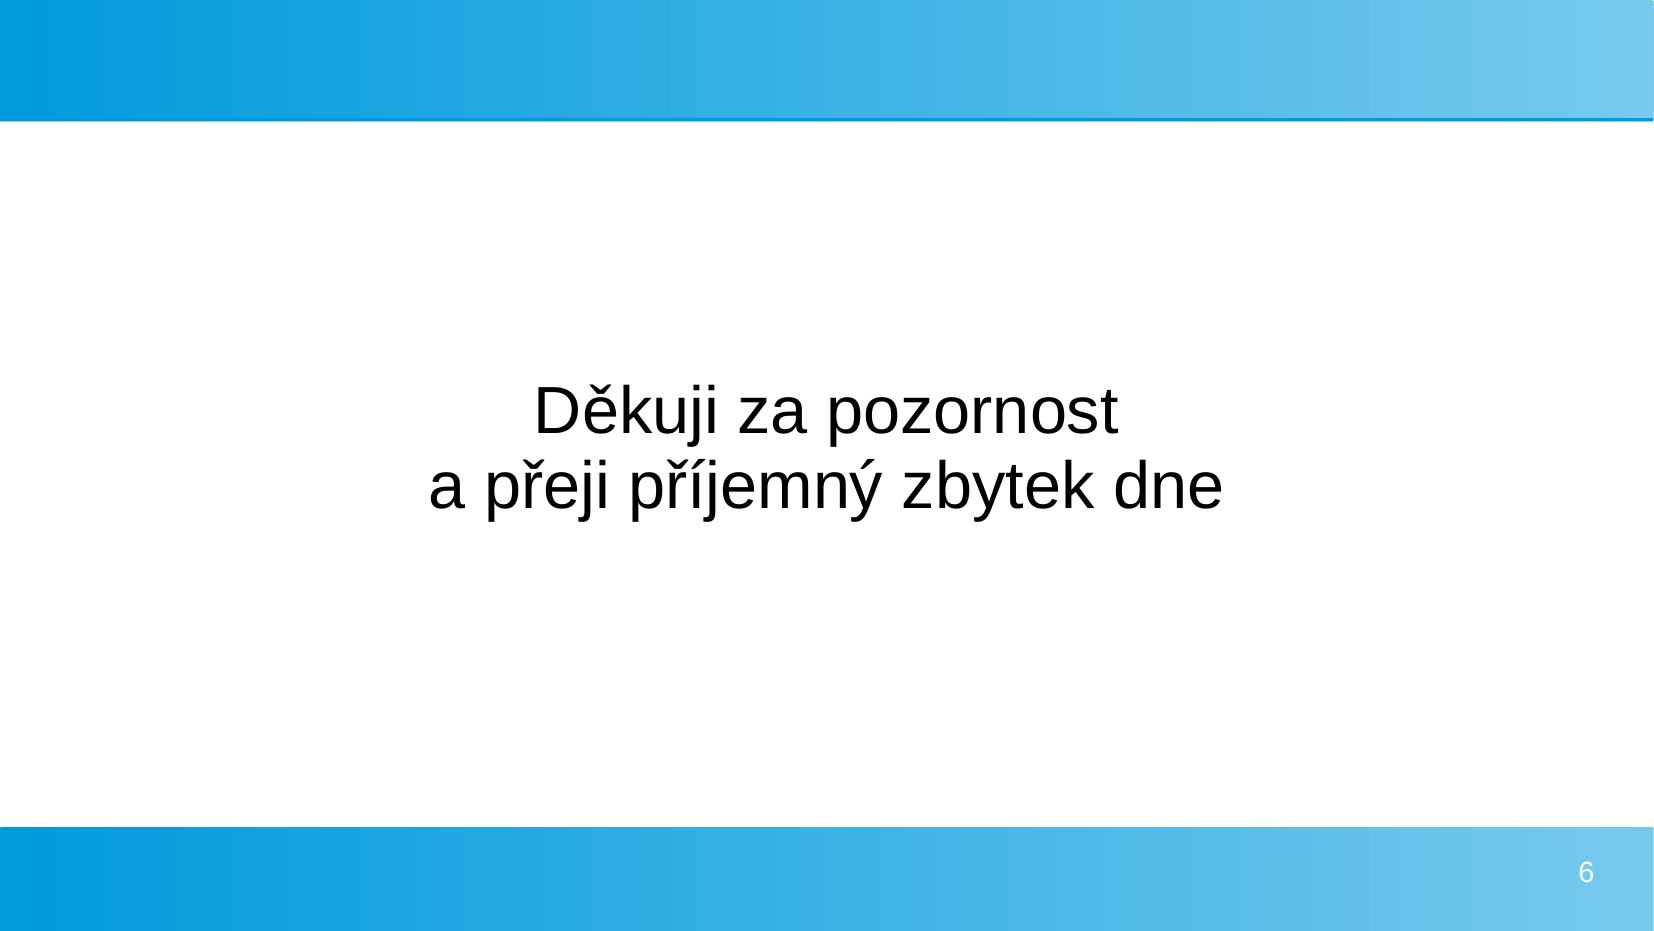

# Děkuji za pozornost
a přeji příjemný zbytek dne
6